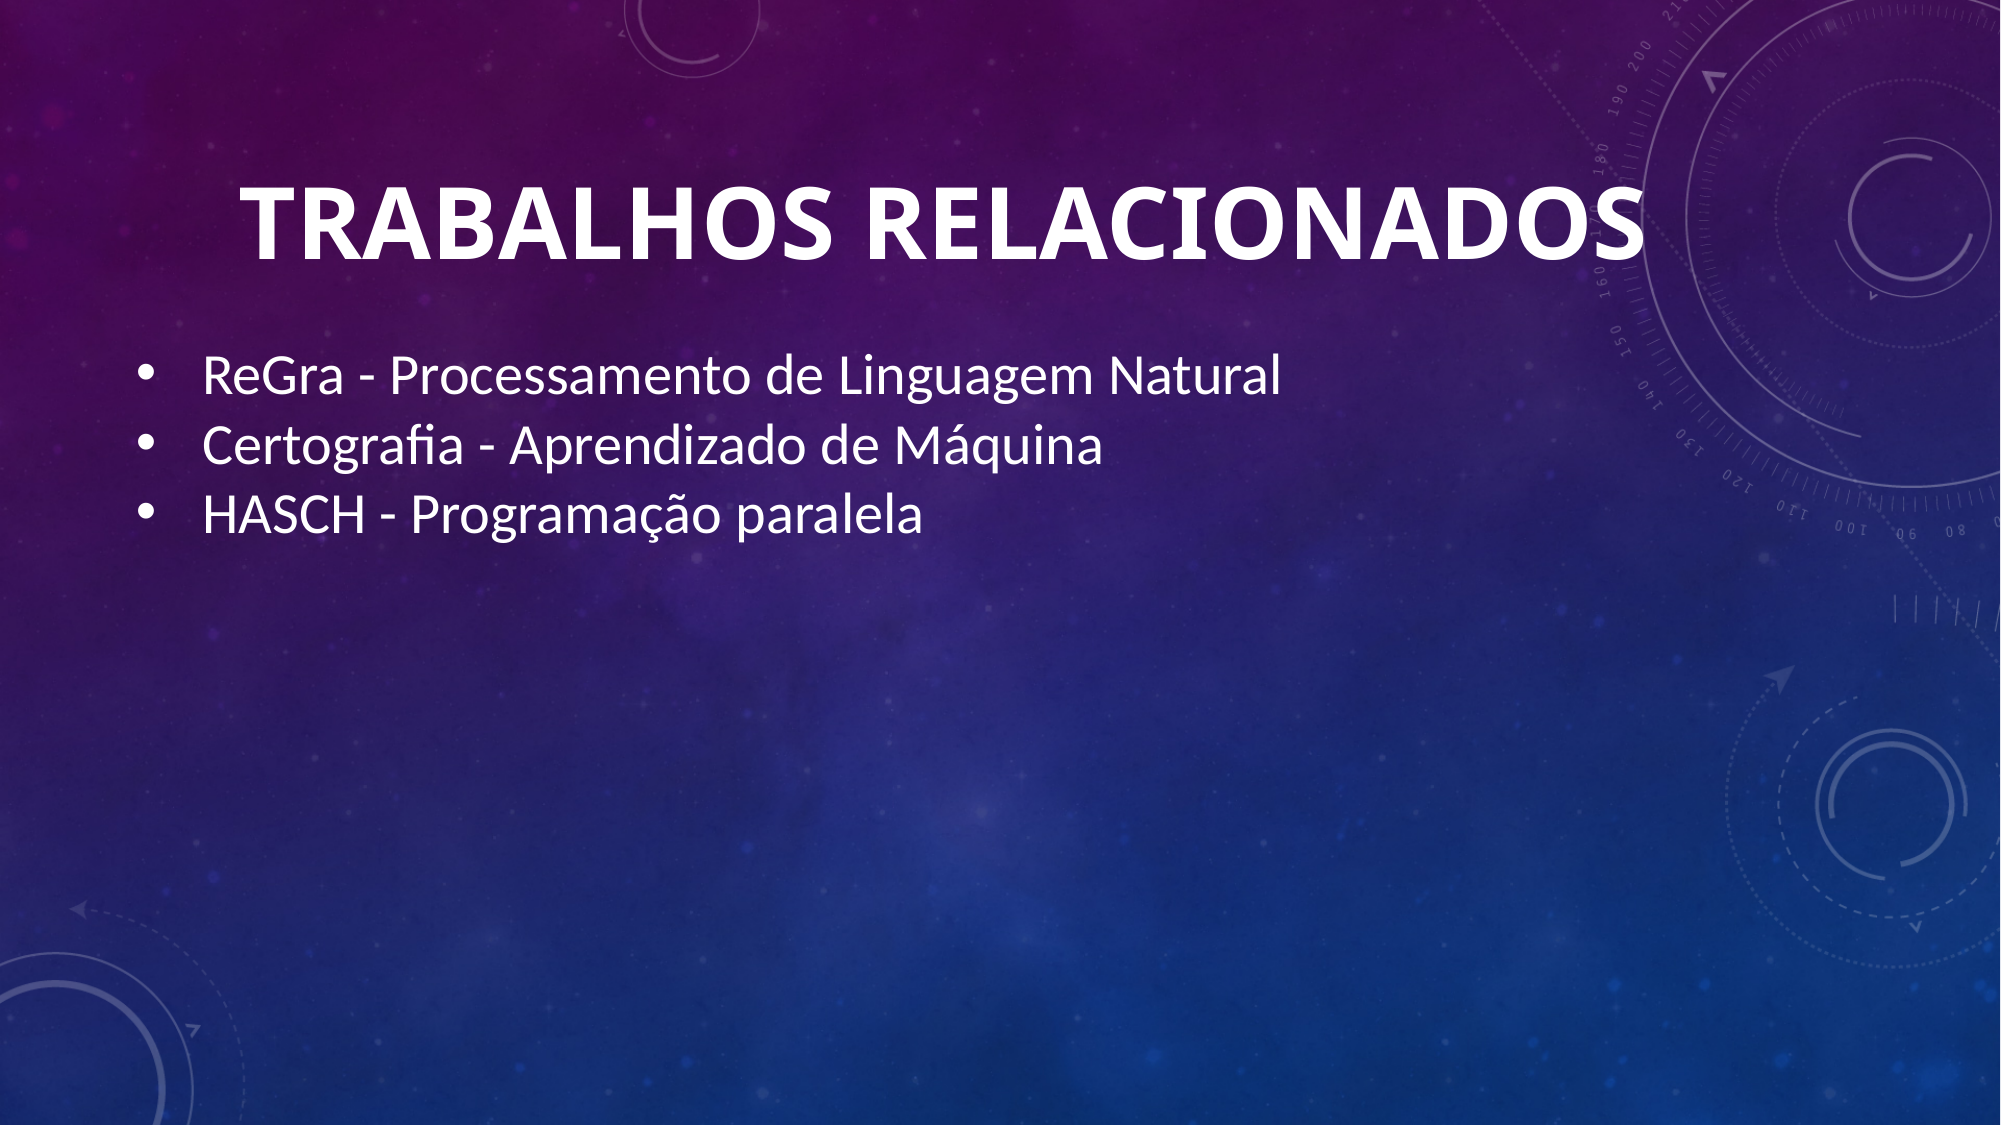

# TRABALHOS RELACIONADOS
ReGra - Processamento de Linguagem Natural
Certografia - Aprendizado de Máquina
HASCH - Programação paralela